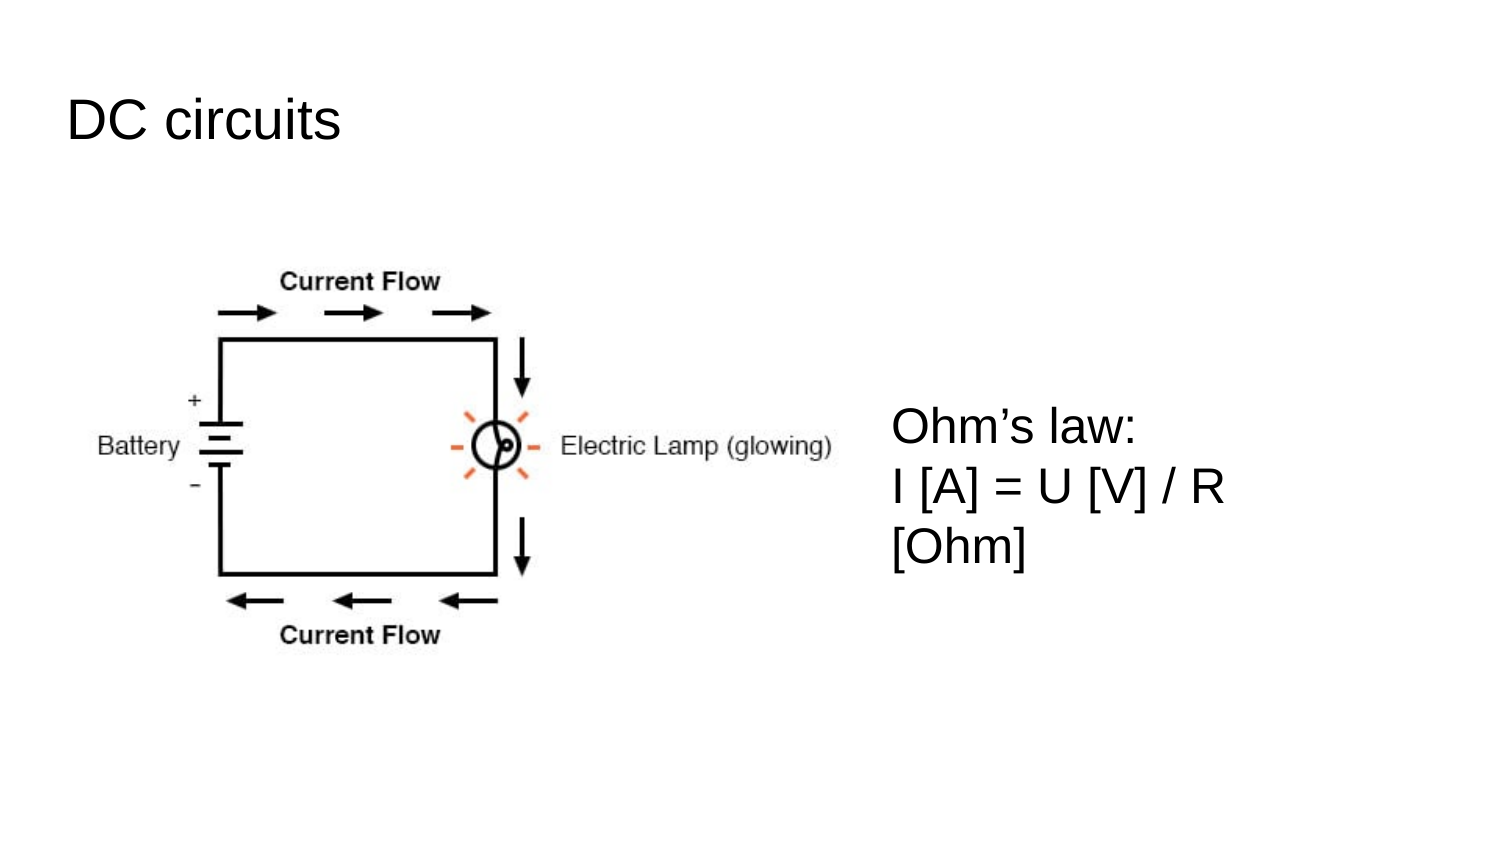

# DC circuits
Ohm’s law:
I [A] = U [V] / R [Ohm]